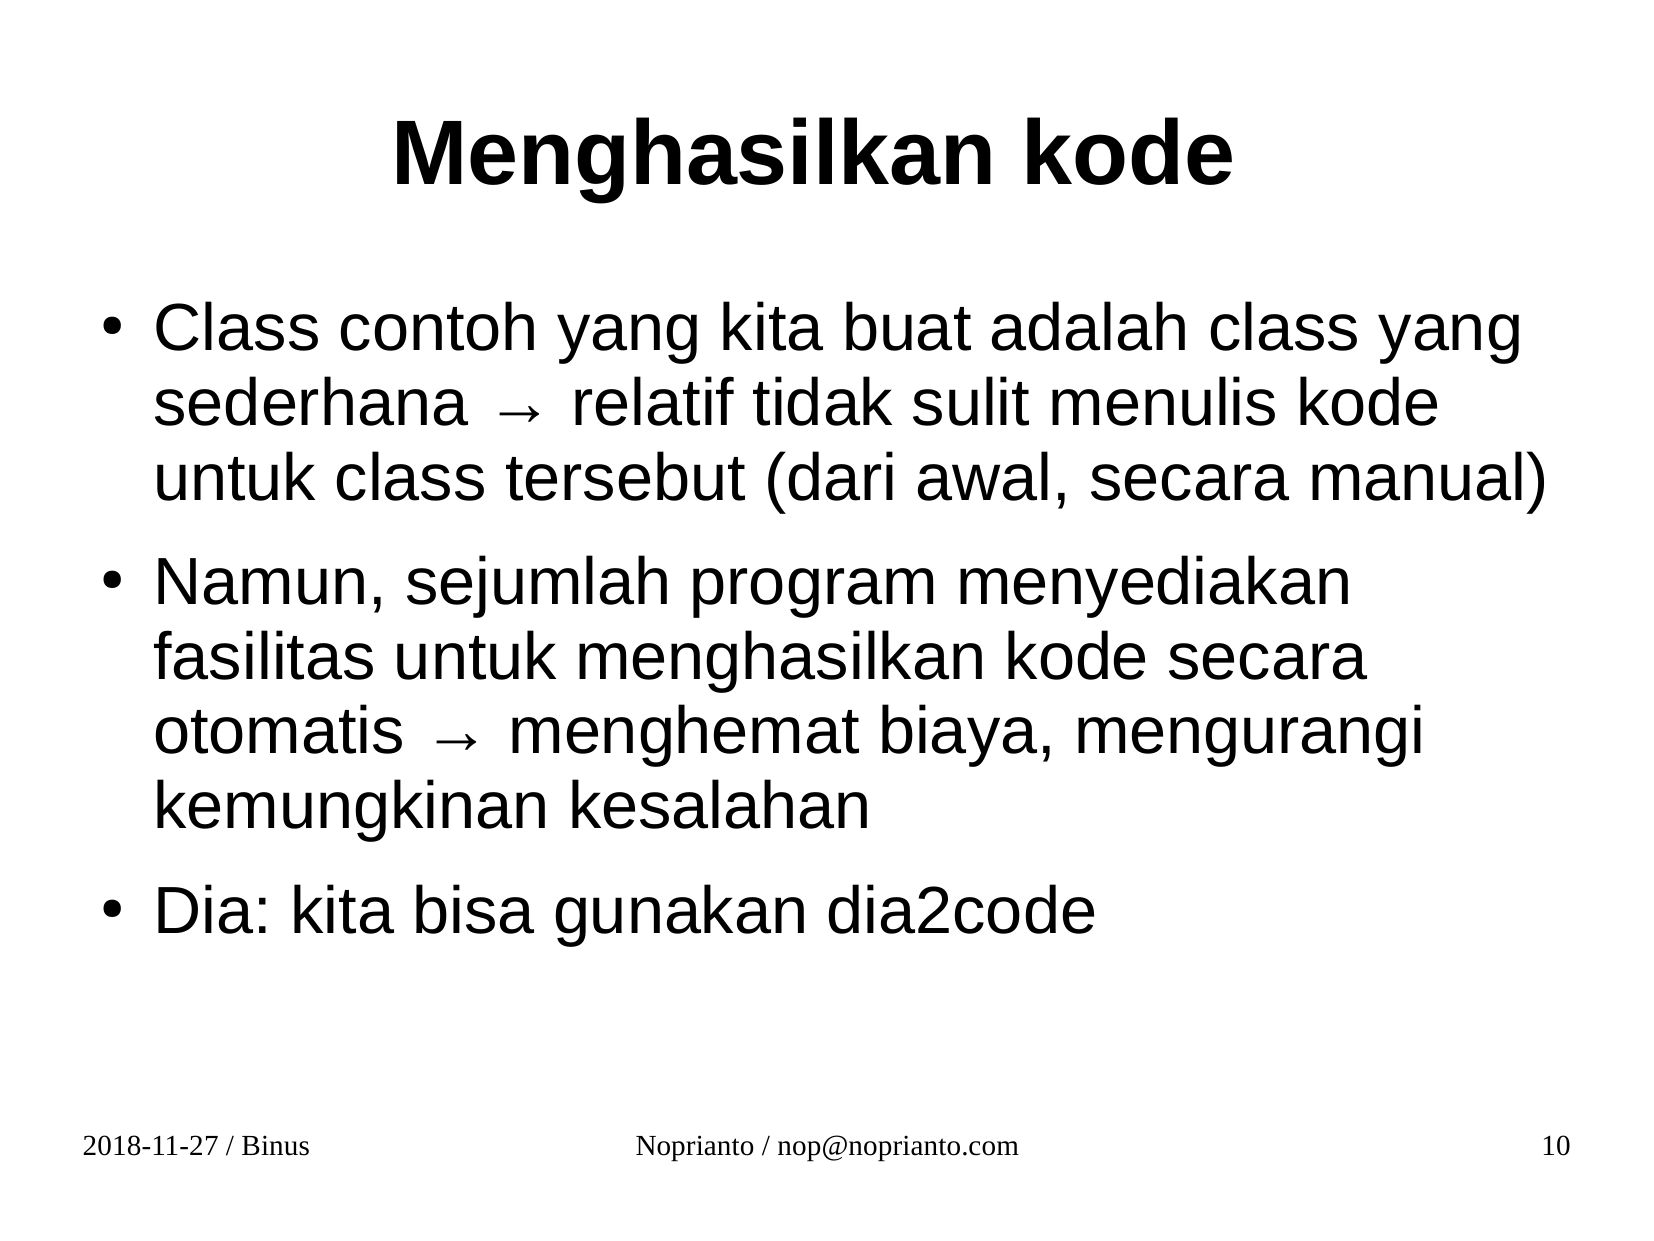

# Menghasilkan kode
Class contoh yang kita buat adalah class yang sederhana → relatif tidak sulit menulis kode untuk class tersebut (dari awal, secara manual)
Namun, sejumlah program menyediakan fasilitas untuk menghasilkan kode secara otomatis → menghemat biaya, mengurangi kemungkinan kesalahan
Dia: kita bisa gunakan dia2code
2018-11-27 / Binus
Noprianto / nop@noprianto.com
10